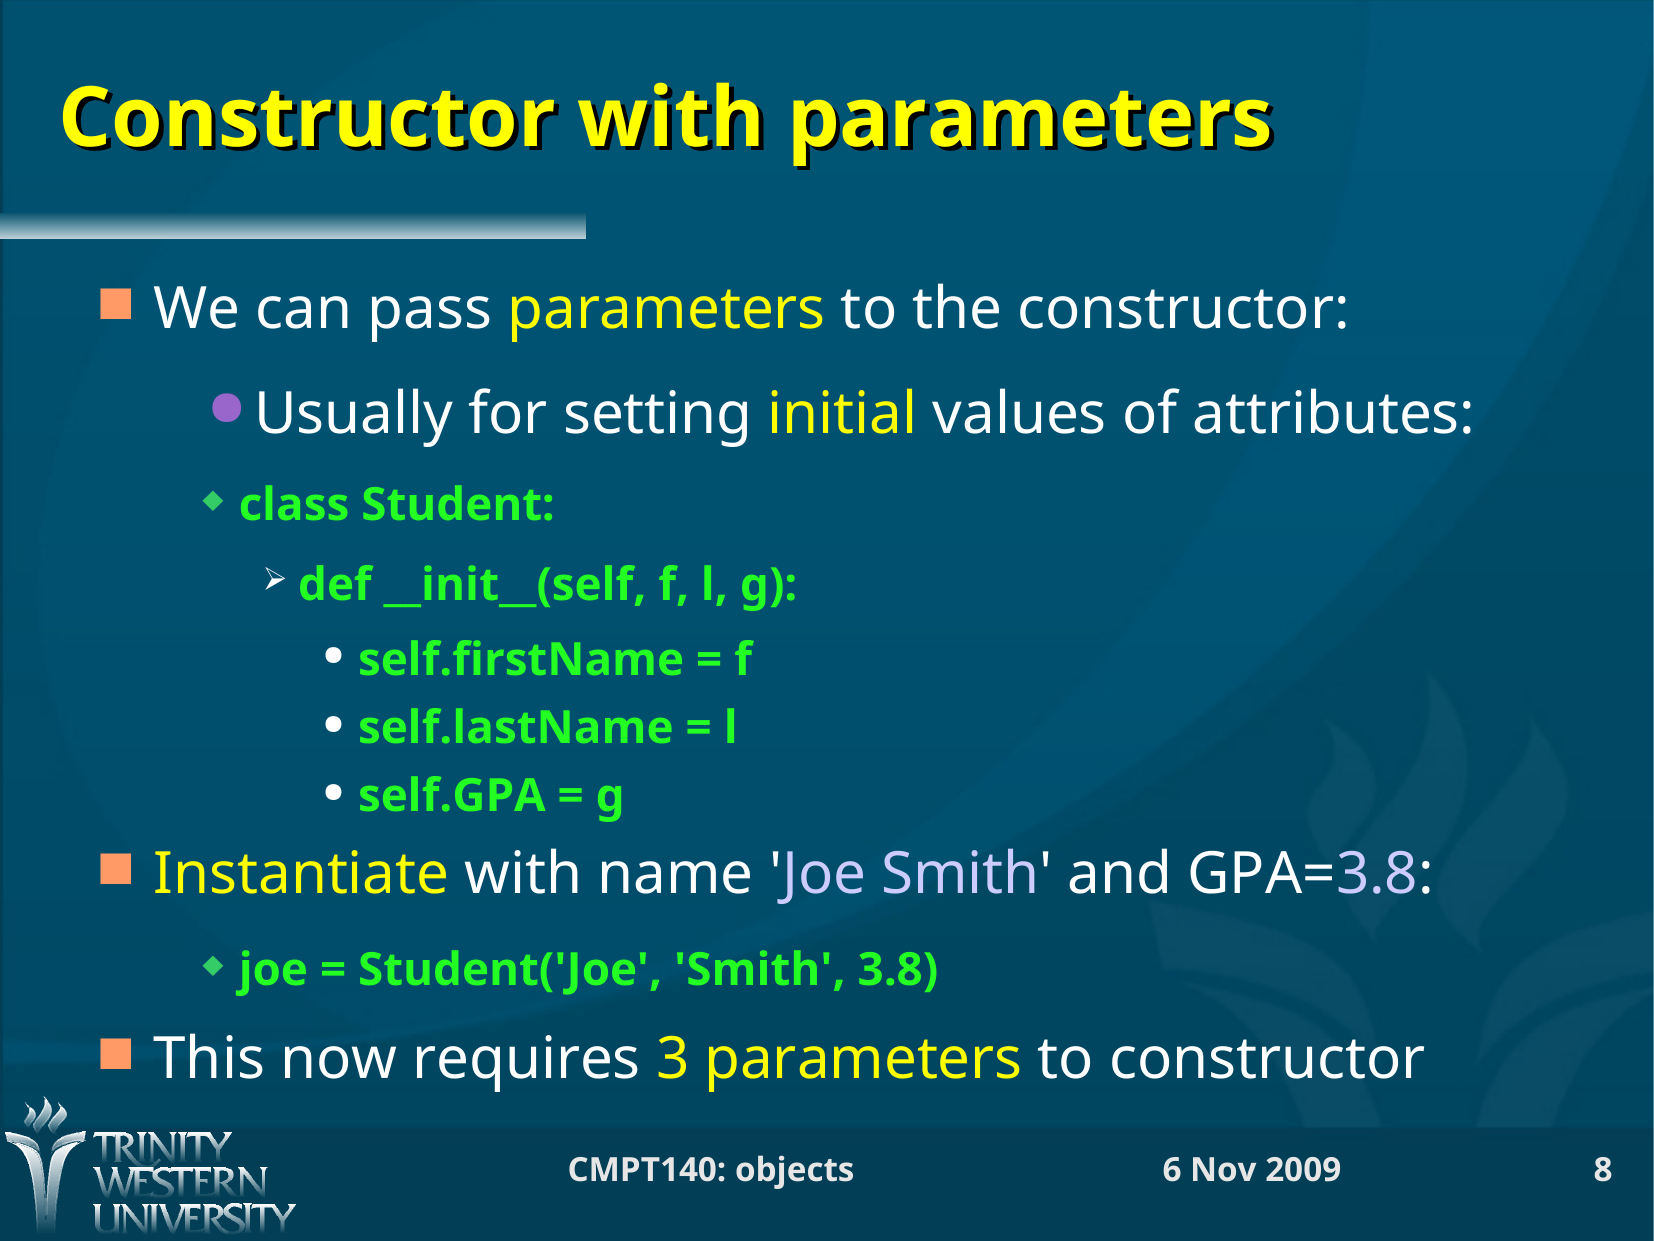

# Constructor with parameters
We can pass parameters to the constructor:
Usually for setting initial values of attributes:
class Student:
def __init__(self, f, l, g):
self.firstName = f
self.lastName = l
self.GPA = g
Instantiate with name 'Joe Smith' and GPA=3.8:
joe = Student('Joe', 'Smith', 3.8)
This now requires 3 parameters to constructor
CMPT140: objects
6 Nov 2009
8